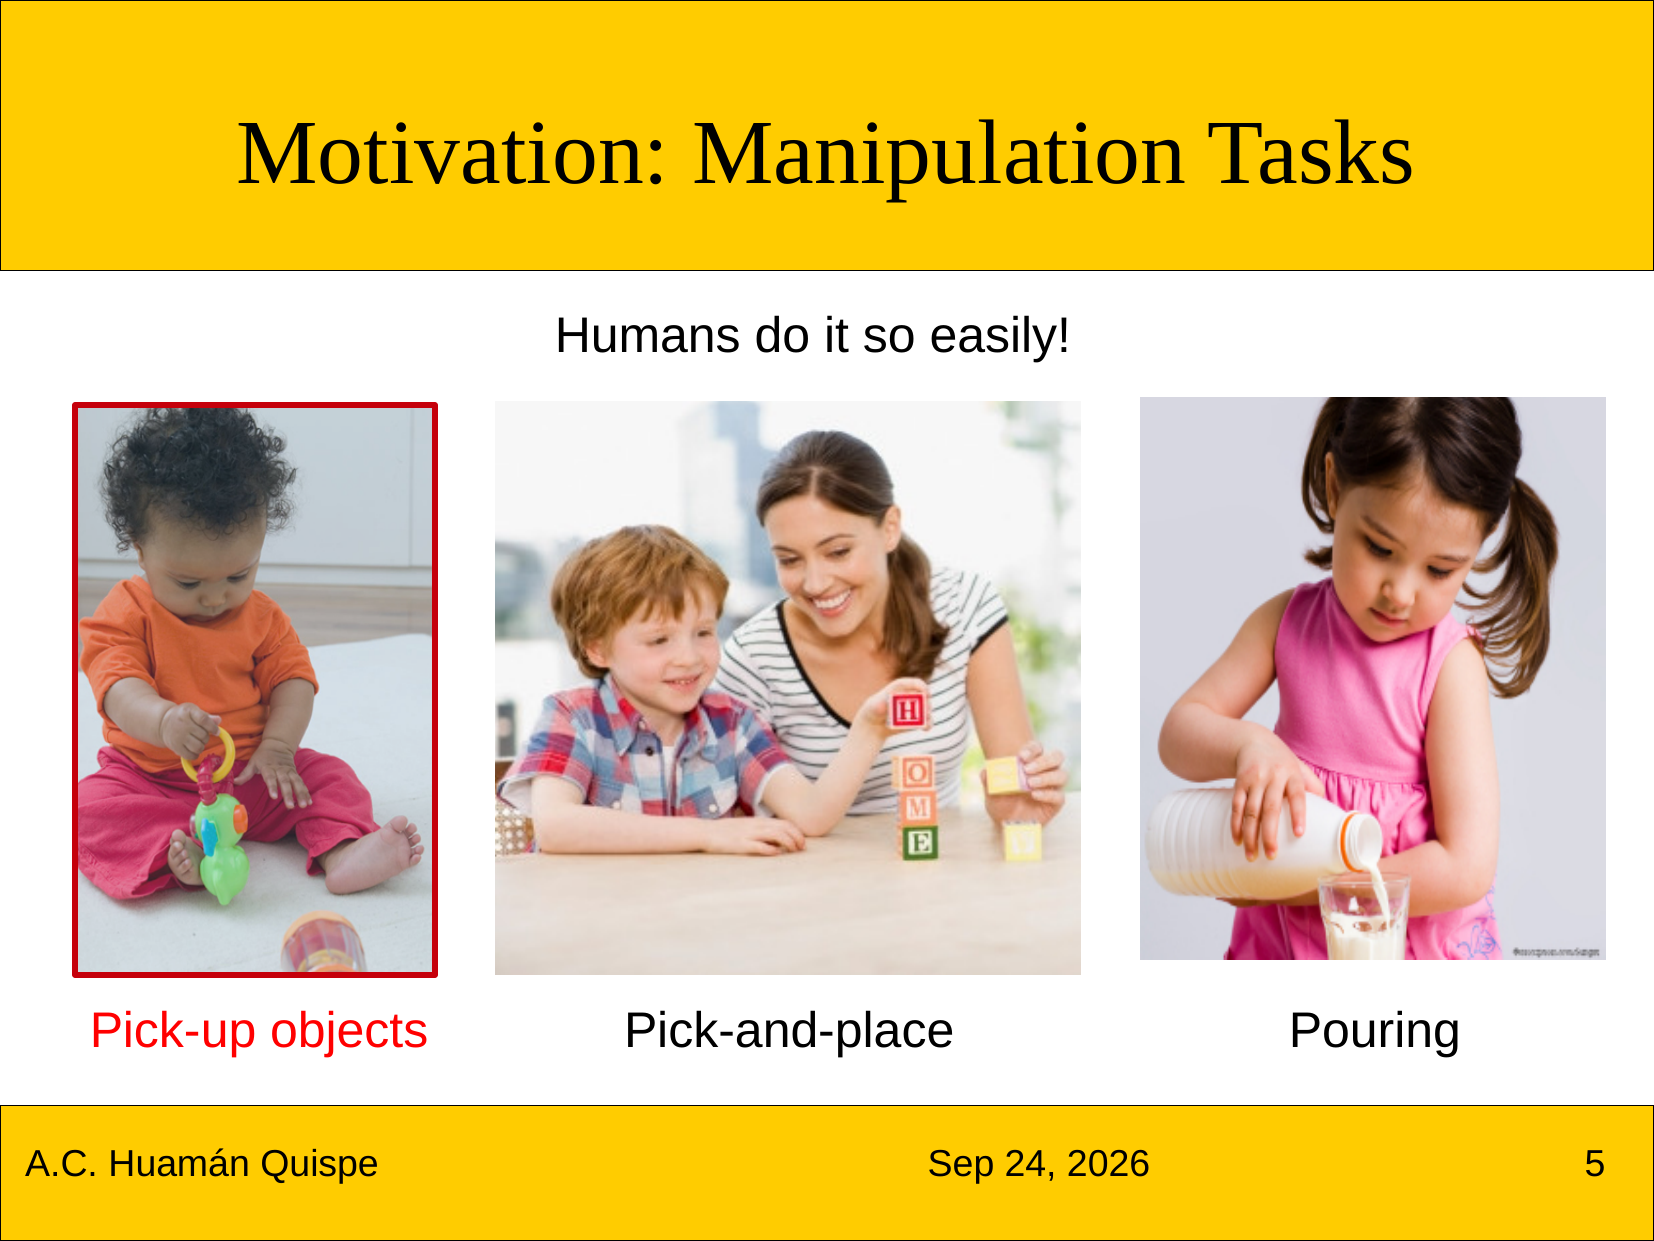

# Motivation: Manipulation Tasks
Humans do it so easily!
Pick-up objects Pick-and-place Pouring